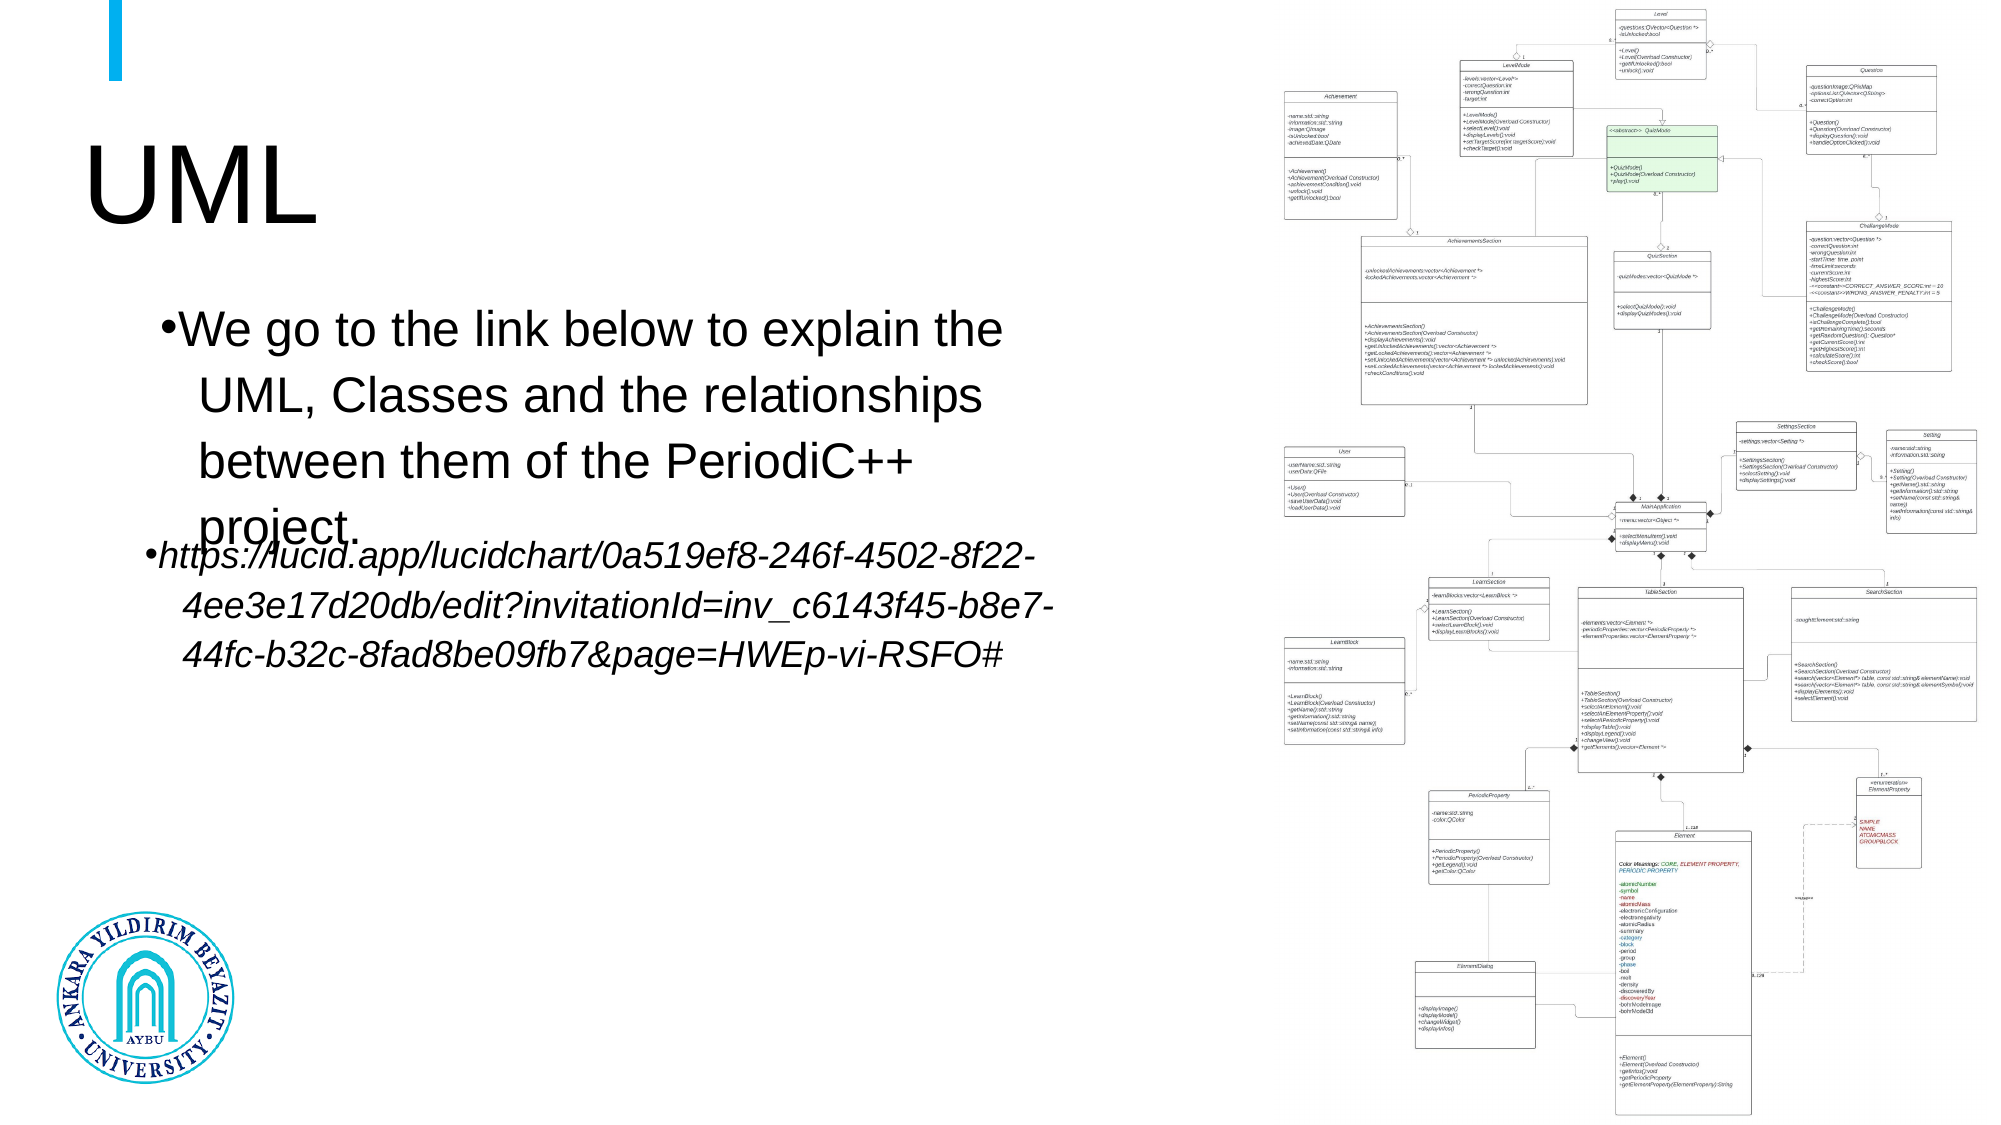

UML
We go to the link below to explain the UML, Classes and the relationships between them of the PeriodiC++ project.
https://lucid.app/lucidchart/0a519ef8-246f-4502-8f22-4ee3e17d20db/edit?invitationId=inv_c6143f45-b8e7-44fc-b32c-8fad8be09fb7&page=HWEp-vi-RSFO#